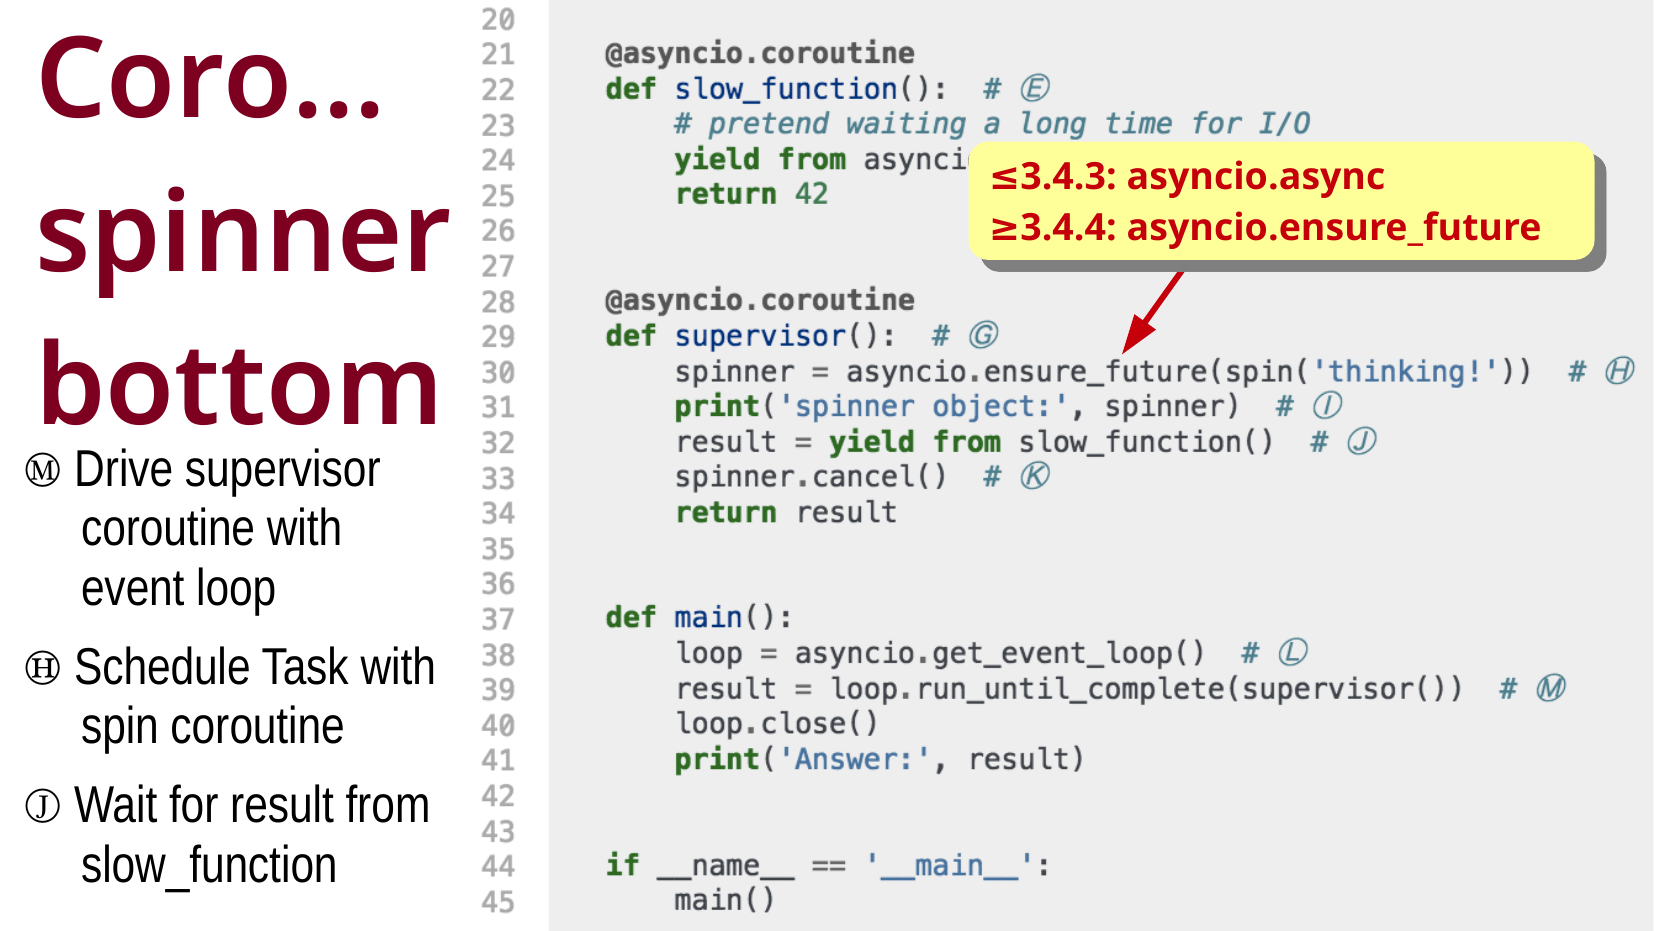

# Coro... spinner: bottom
sleep() and
I/O functions
release the GIL
≤3.4.3: asyncio.async
≥3.4.4: asyncio.ensure_future
Ⓜ Drive supervisor coroutine with
event loop
Ⓗ Schedule Task with
spin coroutine
Ⓙ Wait for result from slow_function